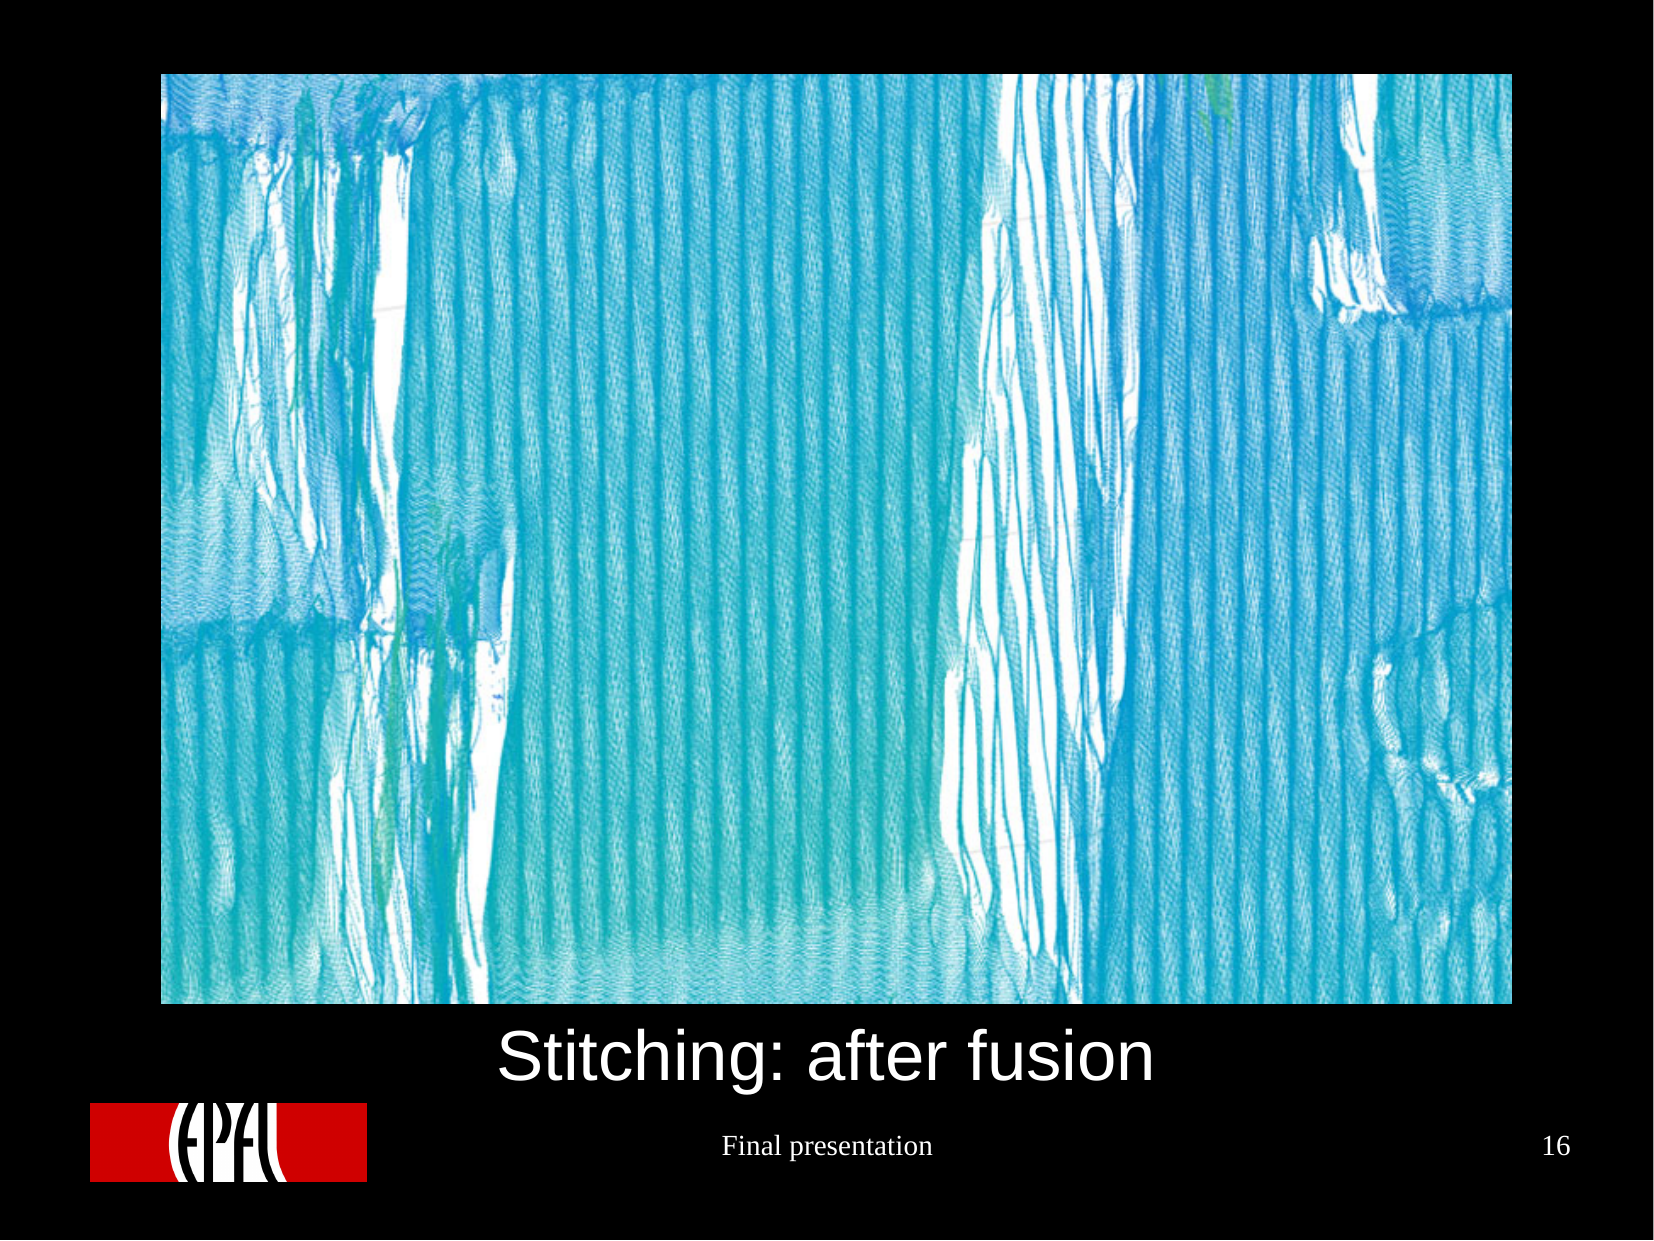

# Stitching: after fusion
Final presentation
16